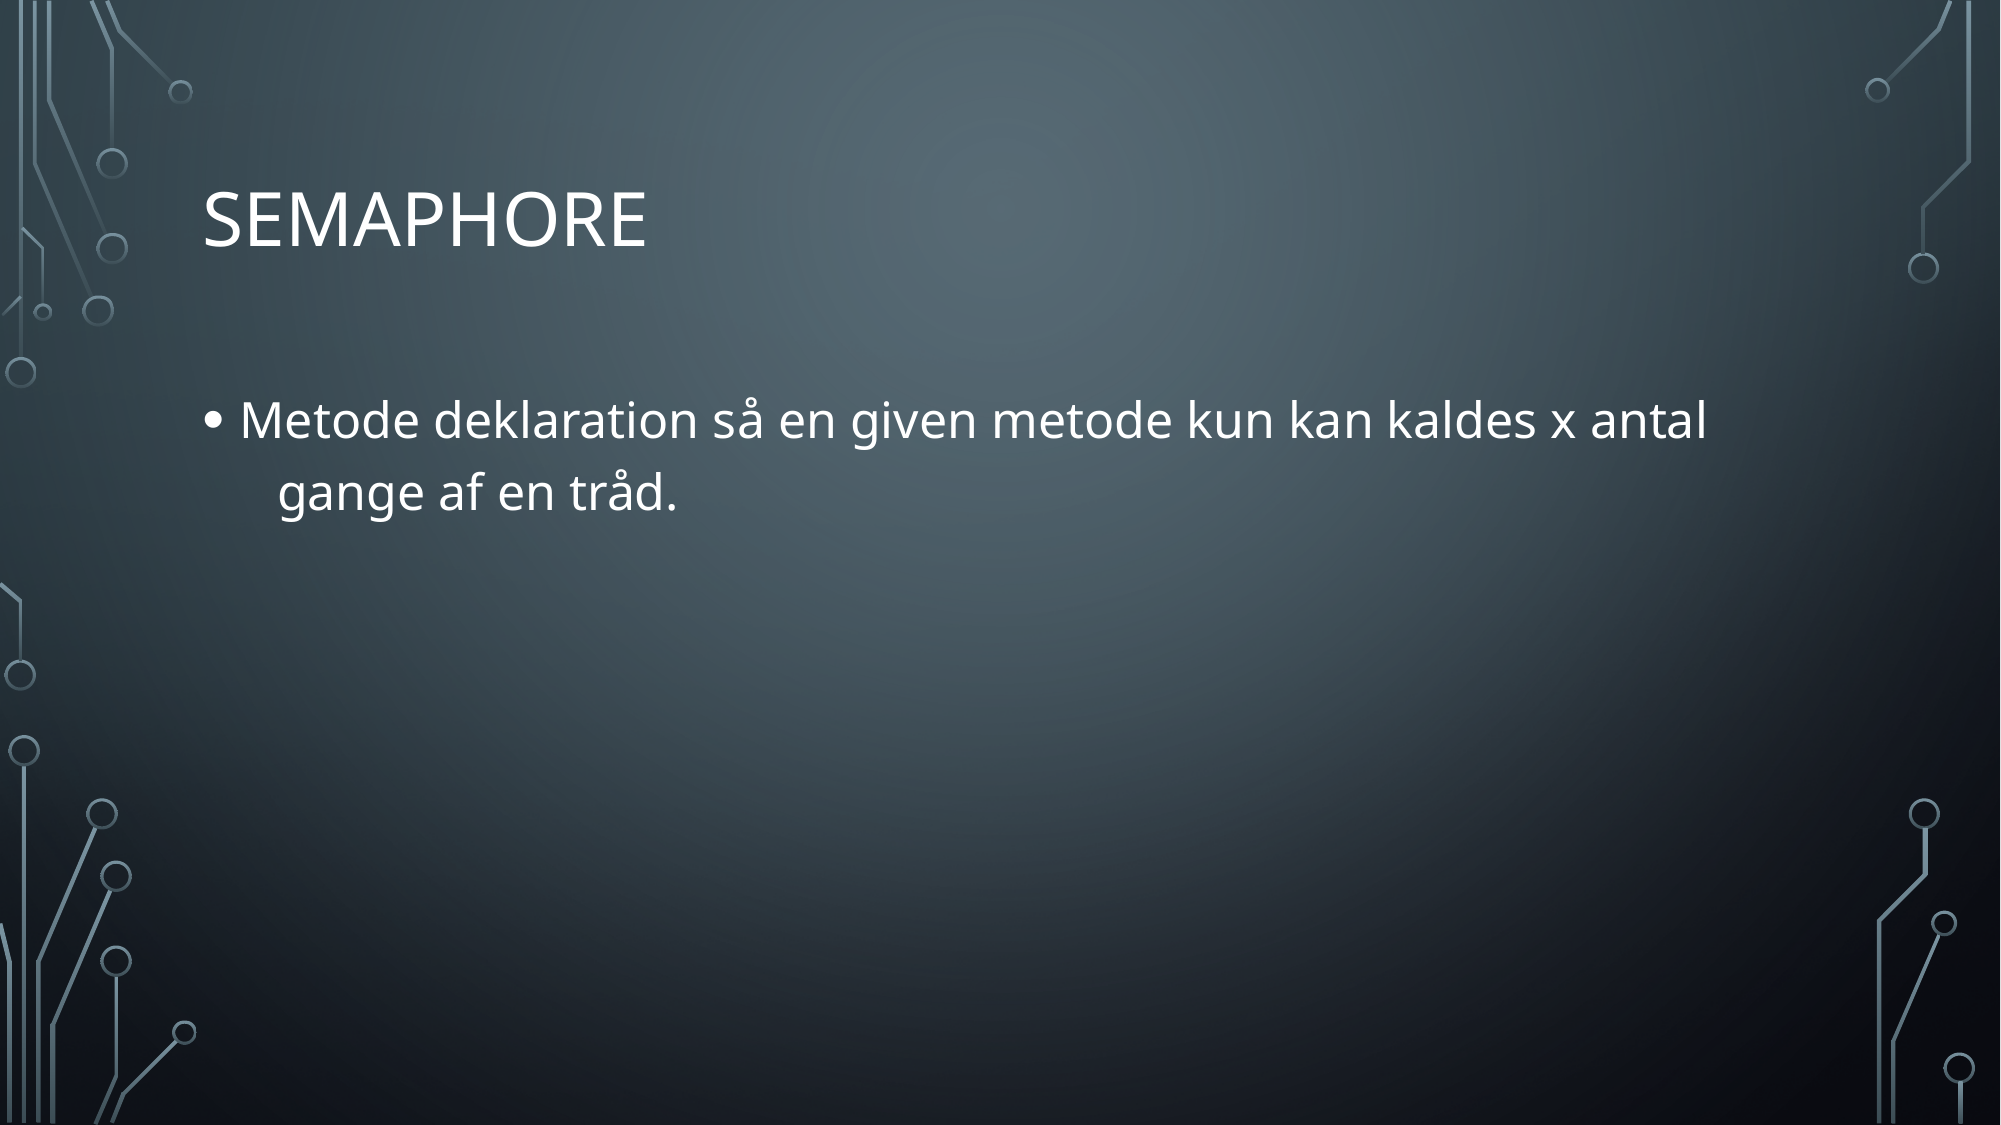

# Semaphore
Metode deklaration så en given metode kun kan kaldes x antal gange af en tråd.